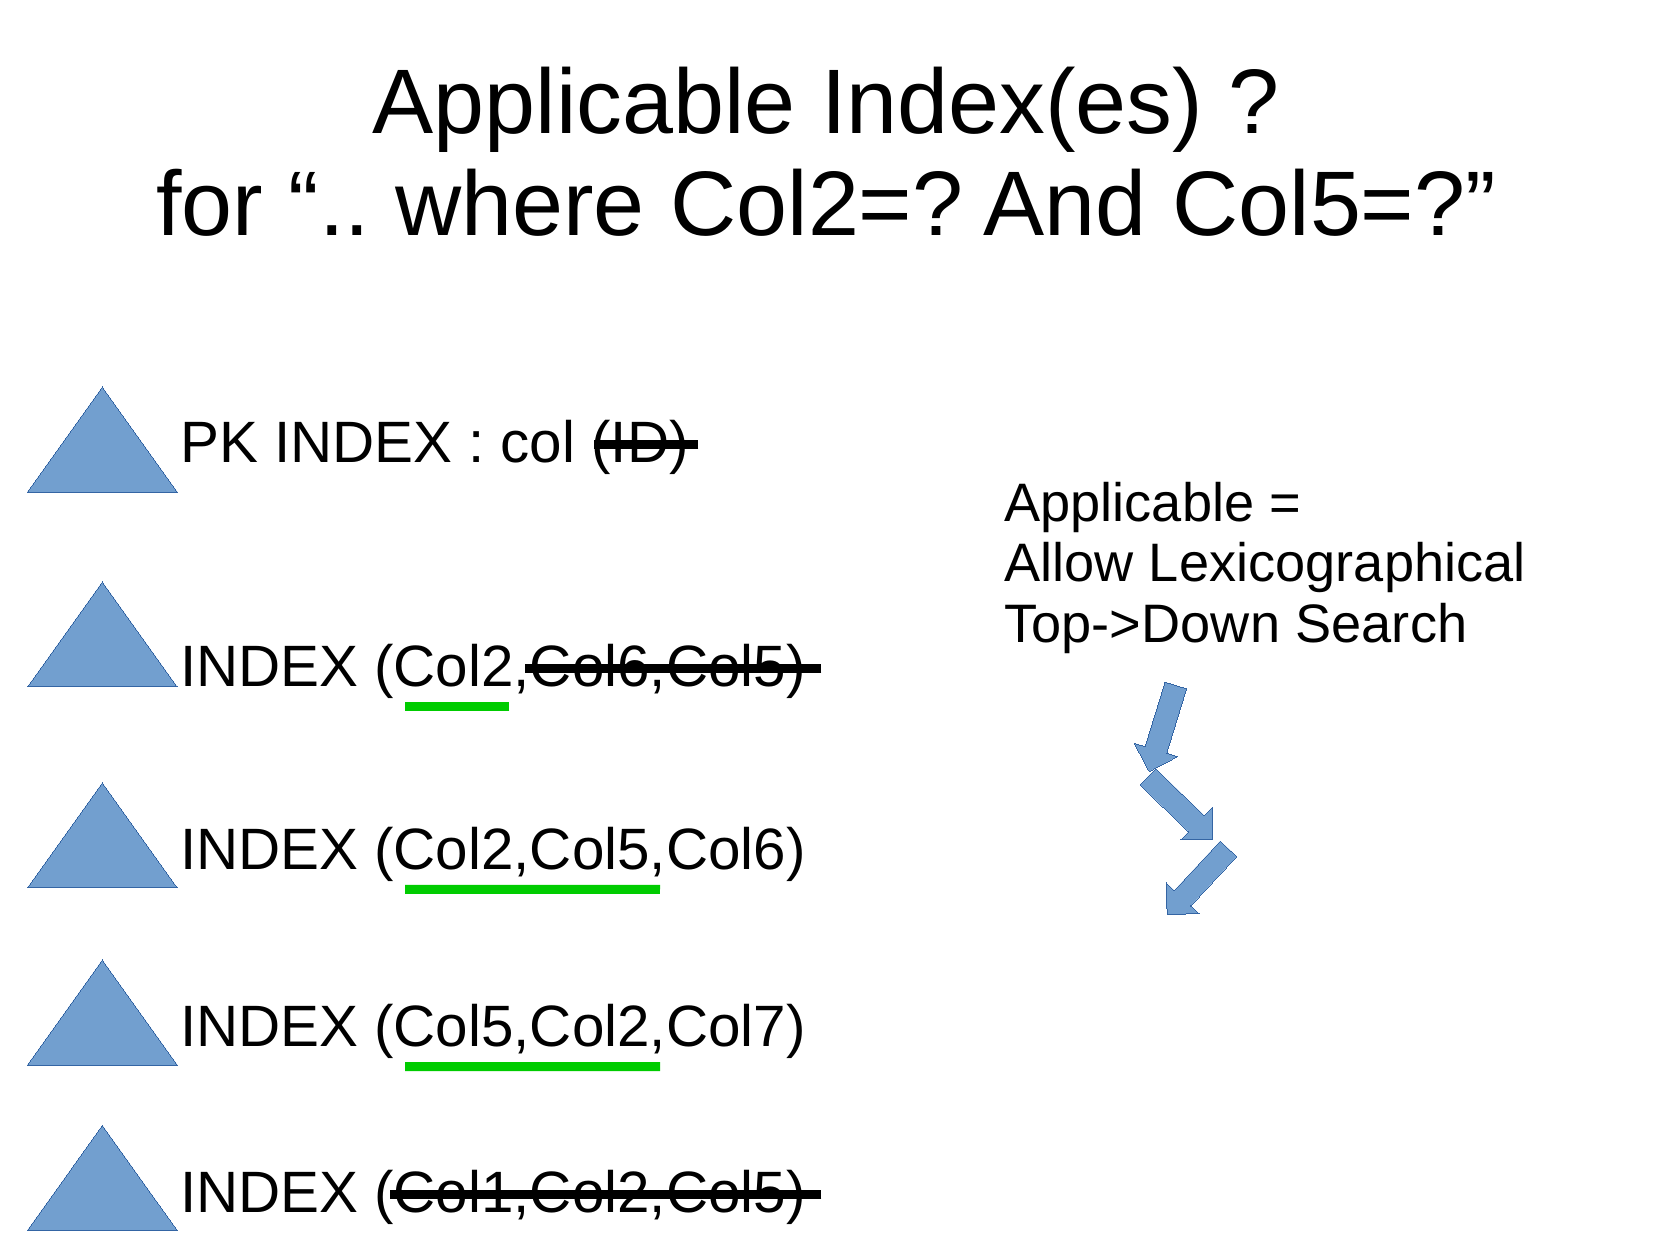

# Applicable Index(es) ? for “.. where Col2=? And Col5=?”
PK INDEX : col (ID)
Applicable =
Allow Lexicographical
Top->Down Search
INDEX (Col2,Col6,Col5)
INDEX (Col2,Col5,Col6)
INDEX (Col5,Col2,Col7)
INDEX (Col1,Col2,Col5)